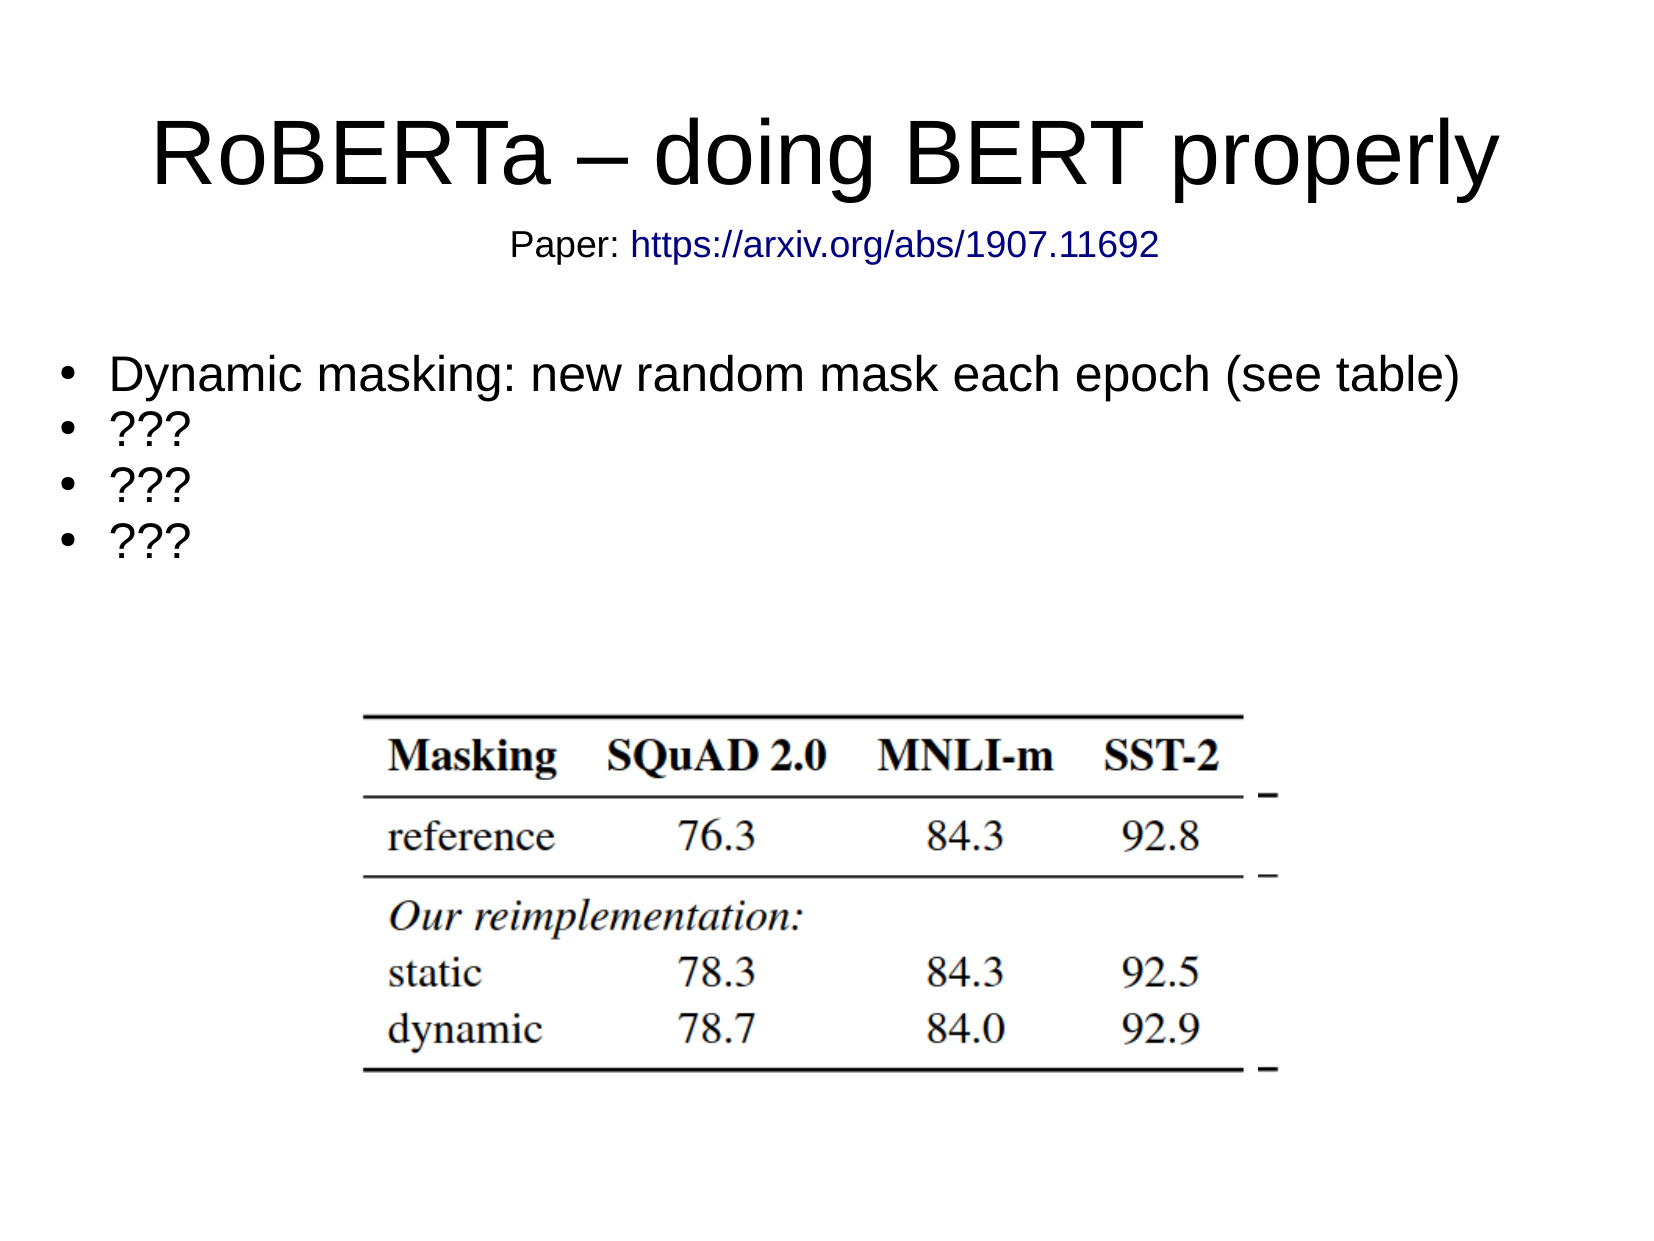

# RoBERTa – doing BERT properly
Paper: https://arxiv.org/abs/1907.11692
 Dynamic masking: new random mask each epoch (see table)
 ???
 ???
 ???